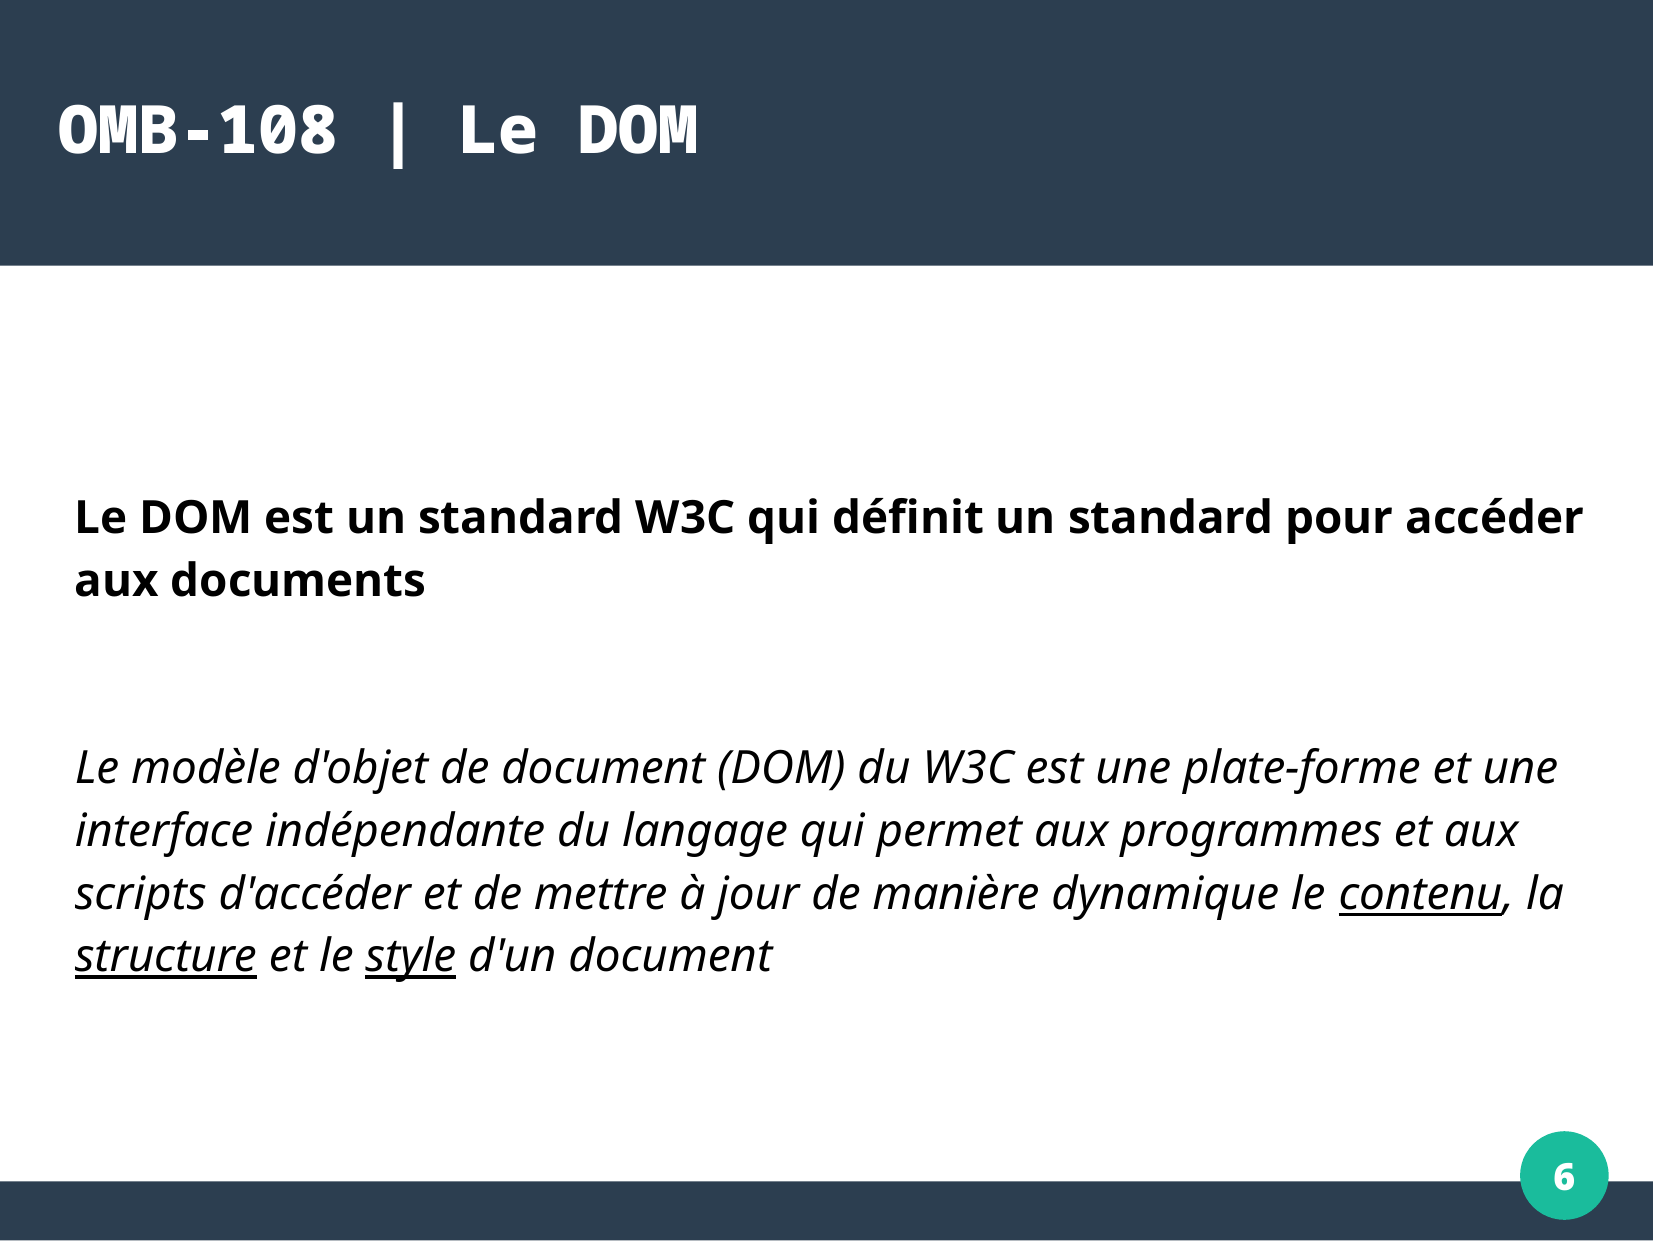

# OMB-108 | Le DOM
Le DOM est un standard W3C qui définit un standard pour accéder aux documents
Le modèle d'objet de document (DOM) du W3C est une plate-forme et une interface indépendante du langage qui permet aux programmes et aux scripts d'accéder et de mettre à jour de manière dynamique le contenu, la structure et le style d'un document
6